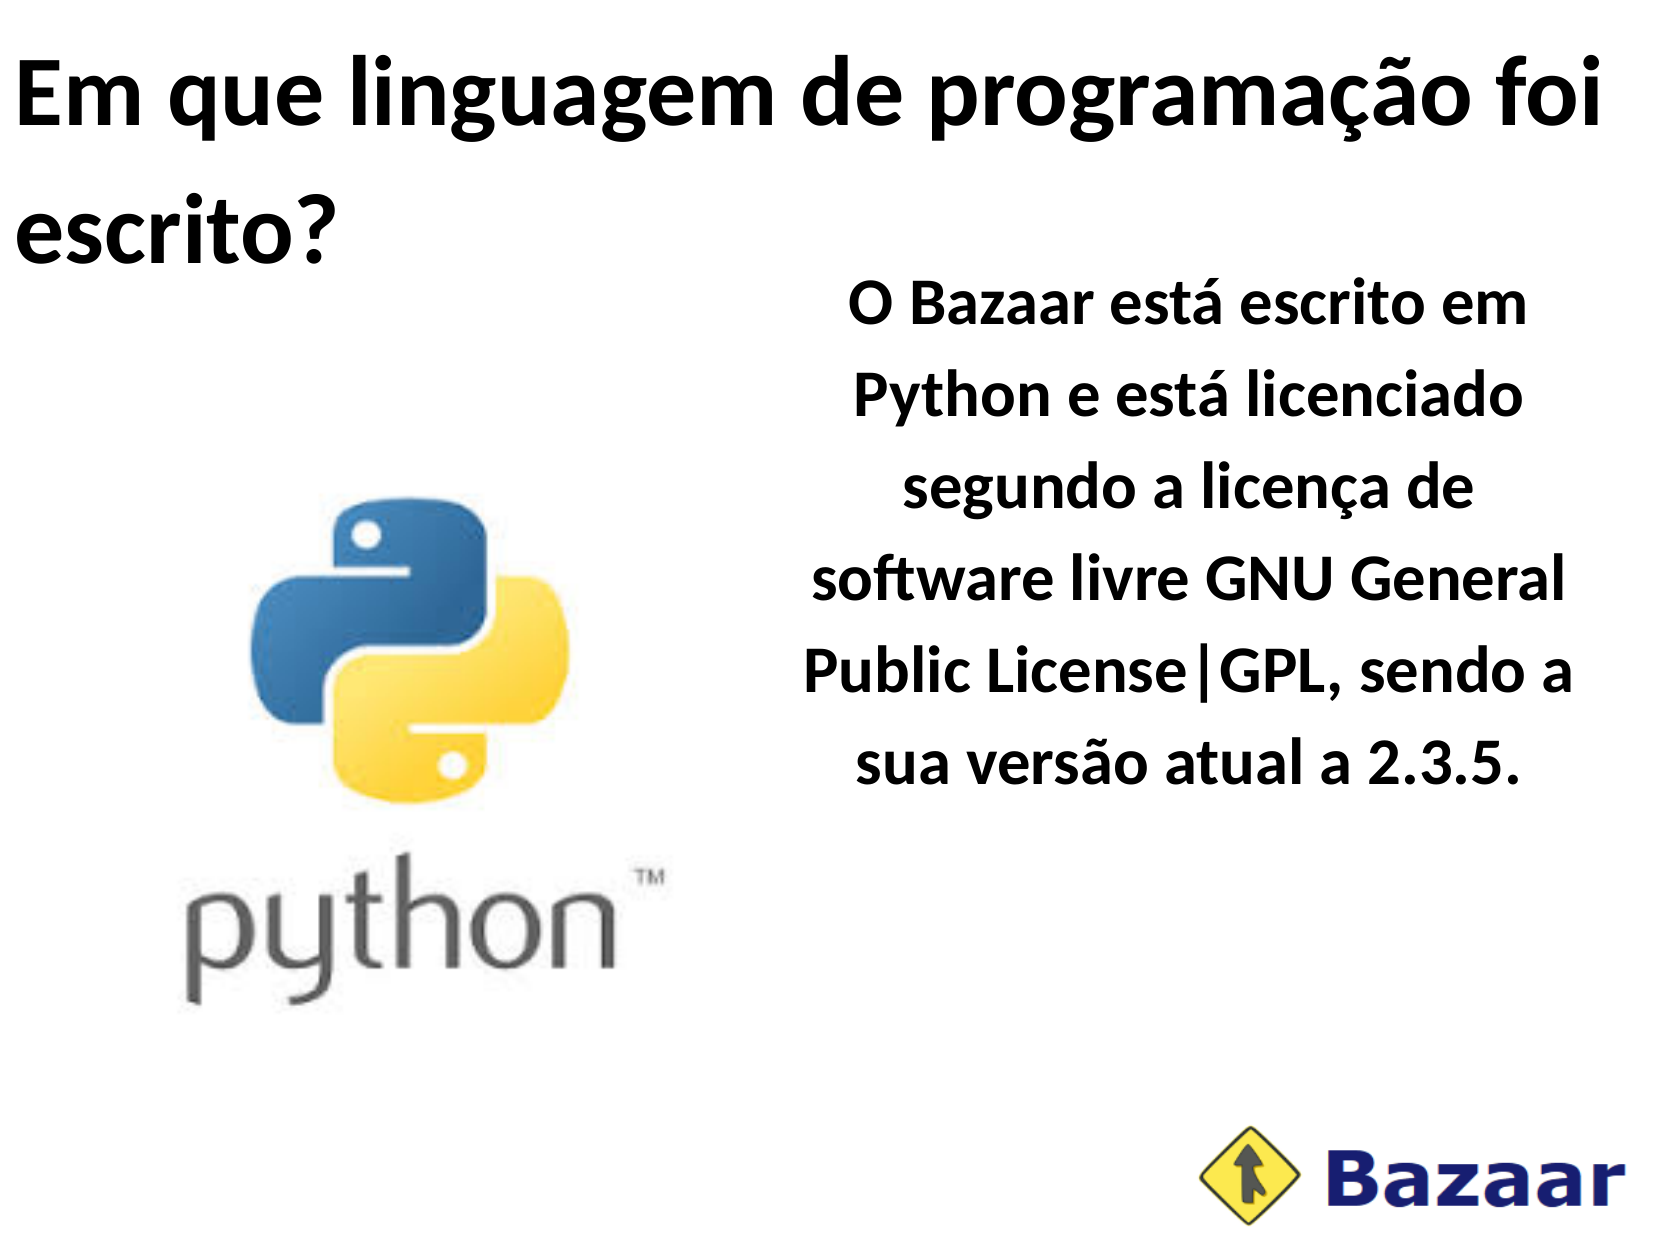

Em que linguagem de programação foi escrito?
O Bazaar está escrito em Python e está licenciado segundo a licença de software livre GNU General Public License|GPL, sendo a sua versão atual a 2.3.5.